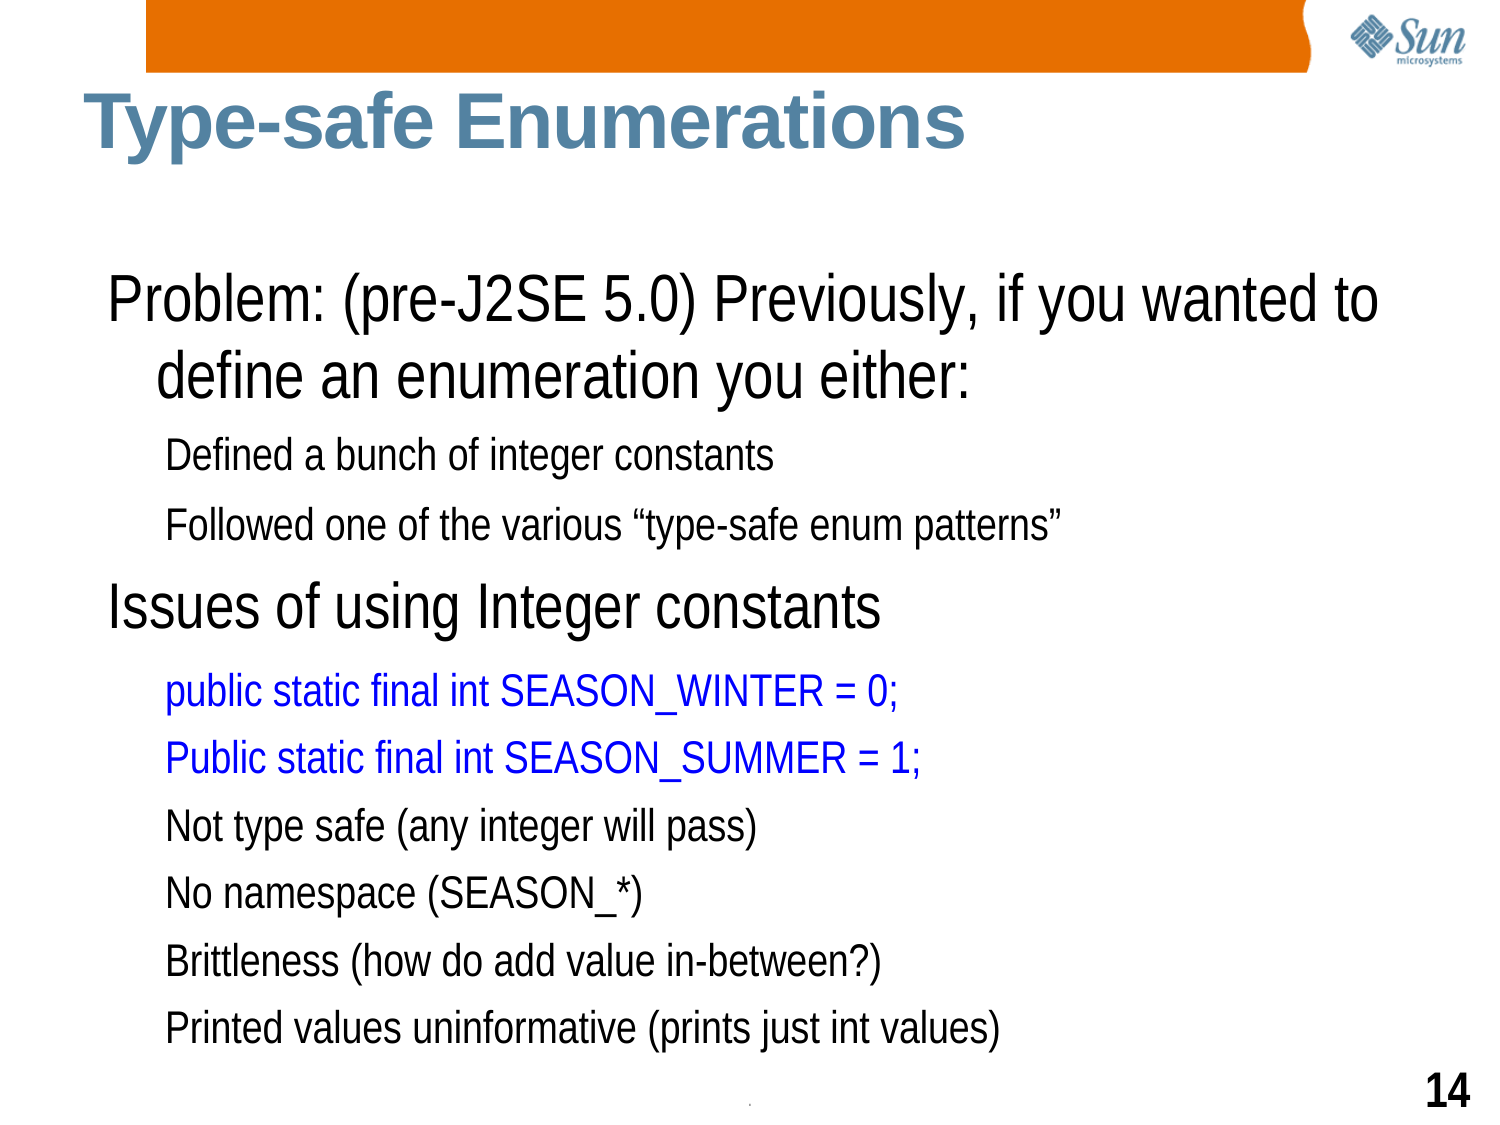

# Type-safe Enumerations
Problem: (pre-J2SE 5.0) Previously, if you wanted to define an enumeration you either:
Defined a bunch of integer constants
Followed one of the various “type-safe enum patterns”
Issues of using Integer constants
public static final int SEASON_WINTER = 0;
Public static final int SEASON_SUMMER = 1;
Not type safe (any integer will pass)
No namespace (SEASON_*)
Brittleness (how do add value in-between?)
Printed values uninformative (prints just int values)